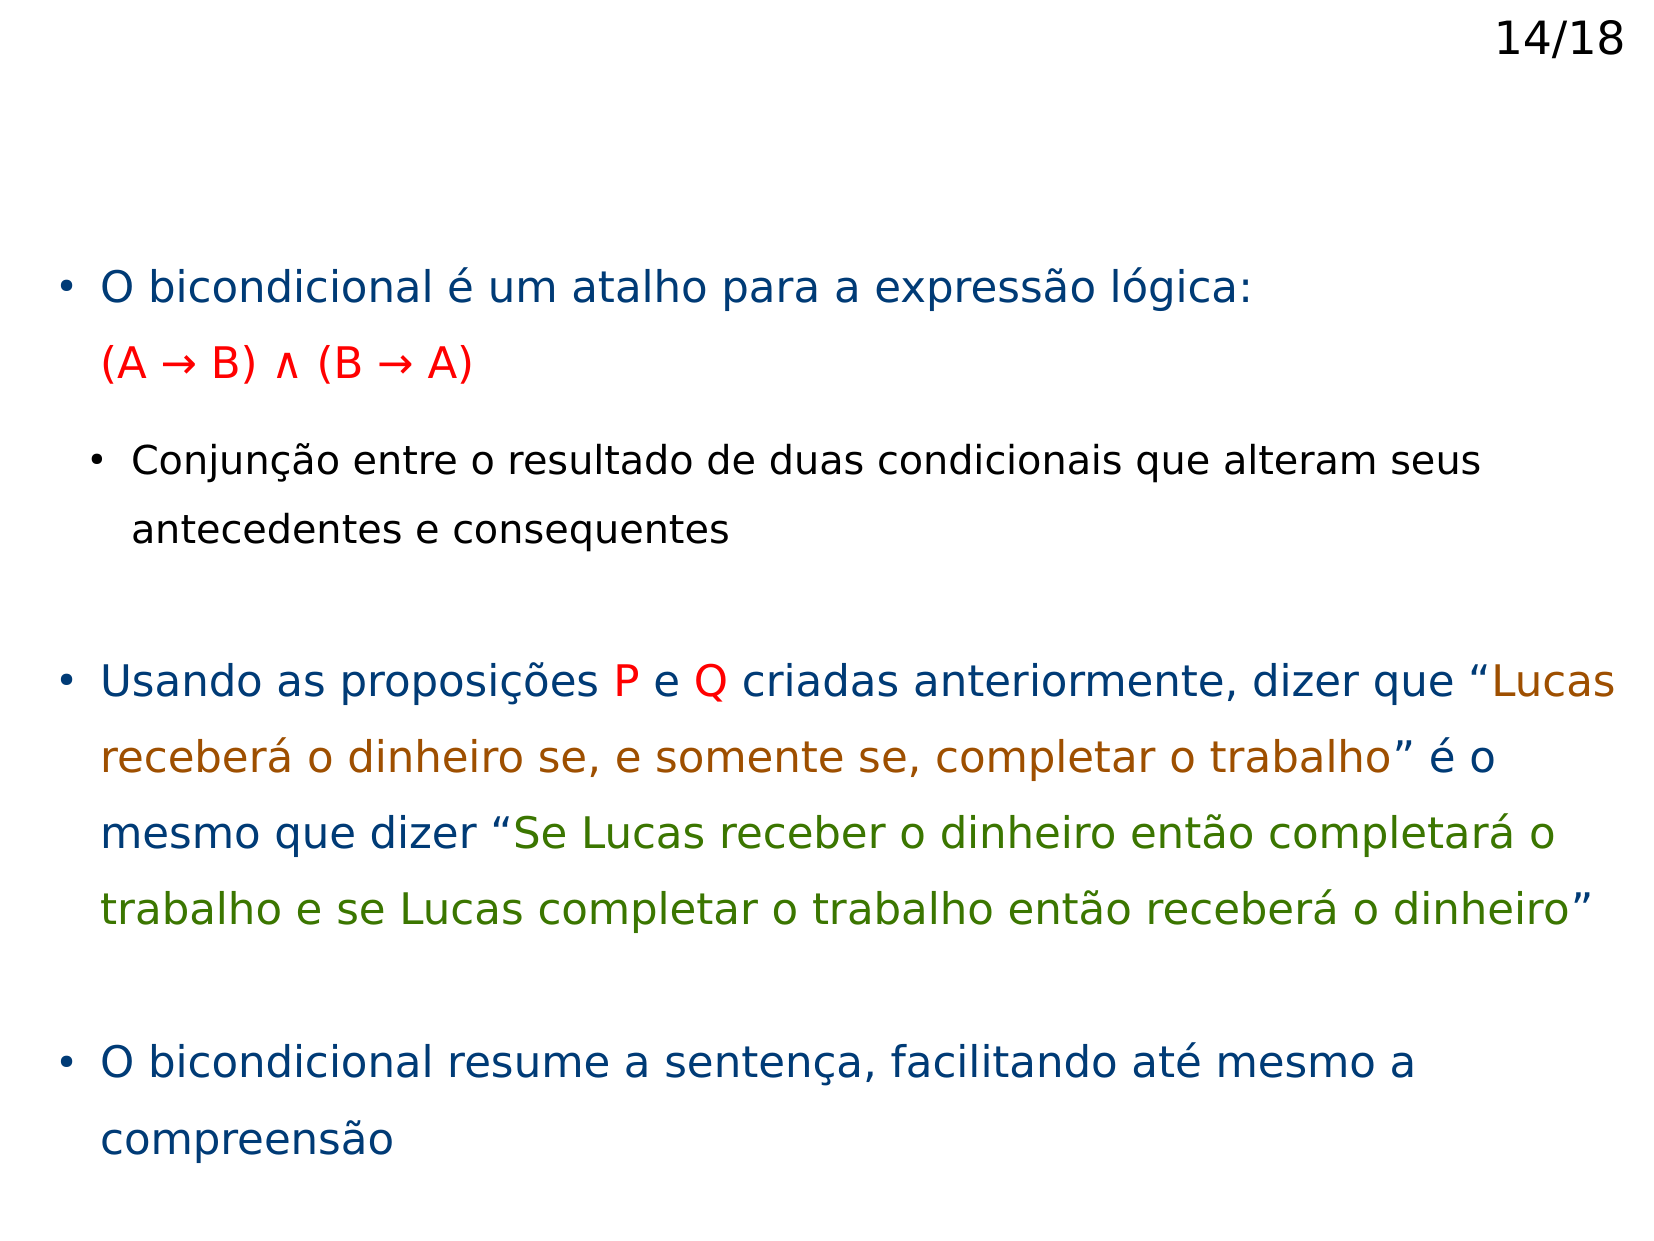

14
#
O bicondicional é um atalho para a expressão lógica:
(A → B) ∧ (B → A)
Conjunção entre o resultado de duas condicionais que alteram seus antecedentes e consequentes
Usando as proposições P e Q criadas anteriormente, dizer que “Lucas receberá o dinheiro se, e somente se, completar o trabalho” é o mesmo que dizer “Se Lucas receber o dinheiro então completará o trabalho e se Lucas completar o trabalho então receberá o dinheiro”
O bicondicional resume a sentença, facilitando até mesmo a compreensão